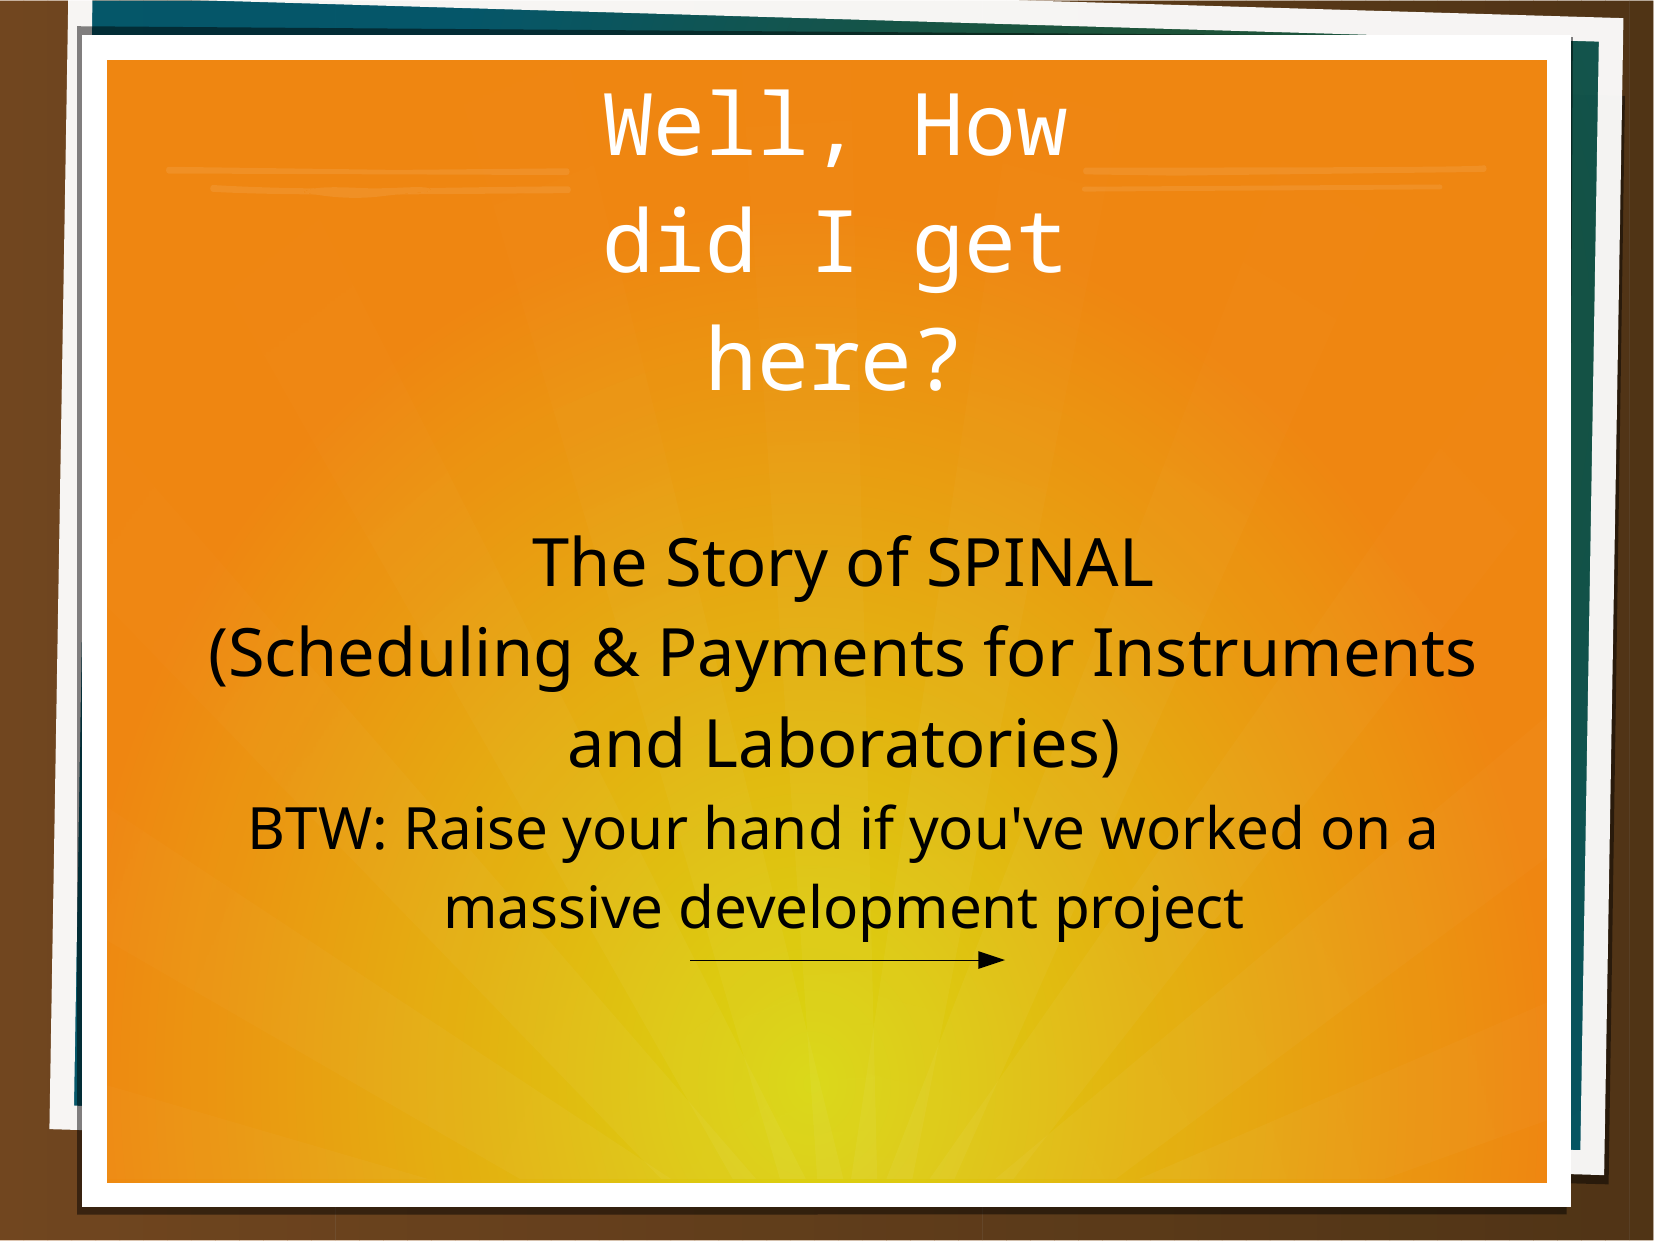

# Well, How did I get here?
The Story of SPINAL
(Scheduling & Payments for Instruments and Laboratories)
BTW: Raise your hand if you've worked on a massive development project